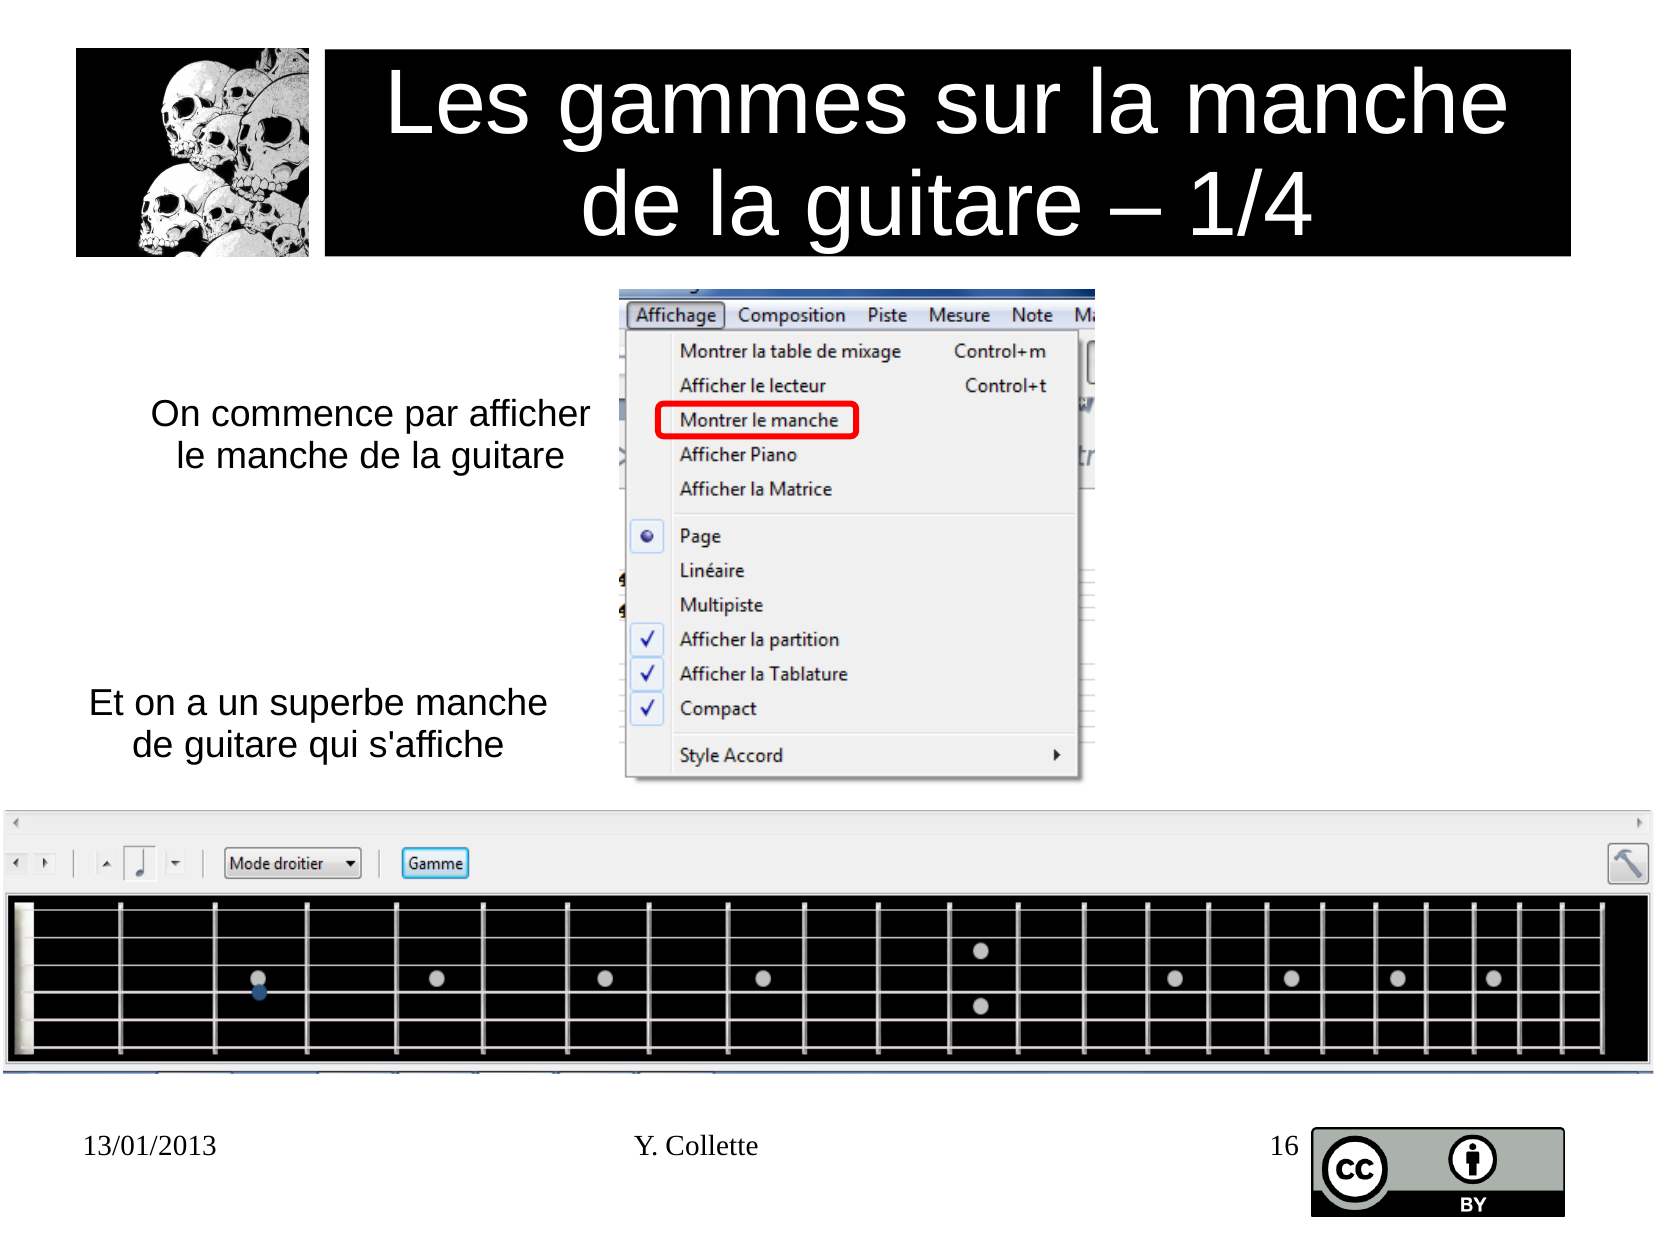

# Les gammes sur la manche de la guitare – 1/4
On commence par afficher le manche de la guitare
Et on a un superbe manche de guitare qui s'affiche
Y. Collette
16